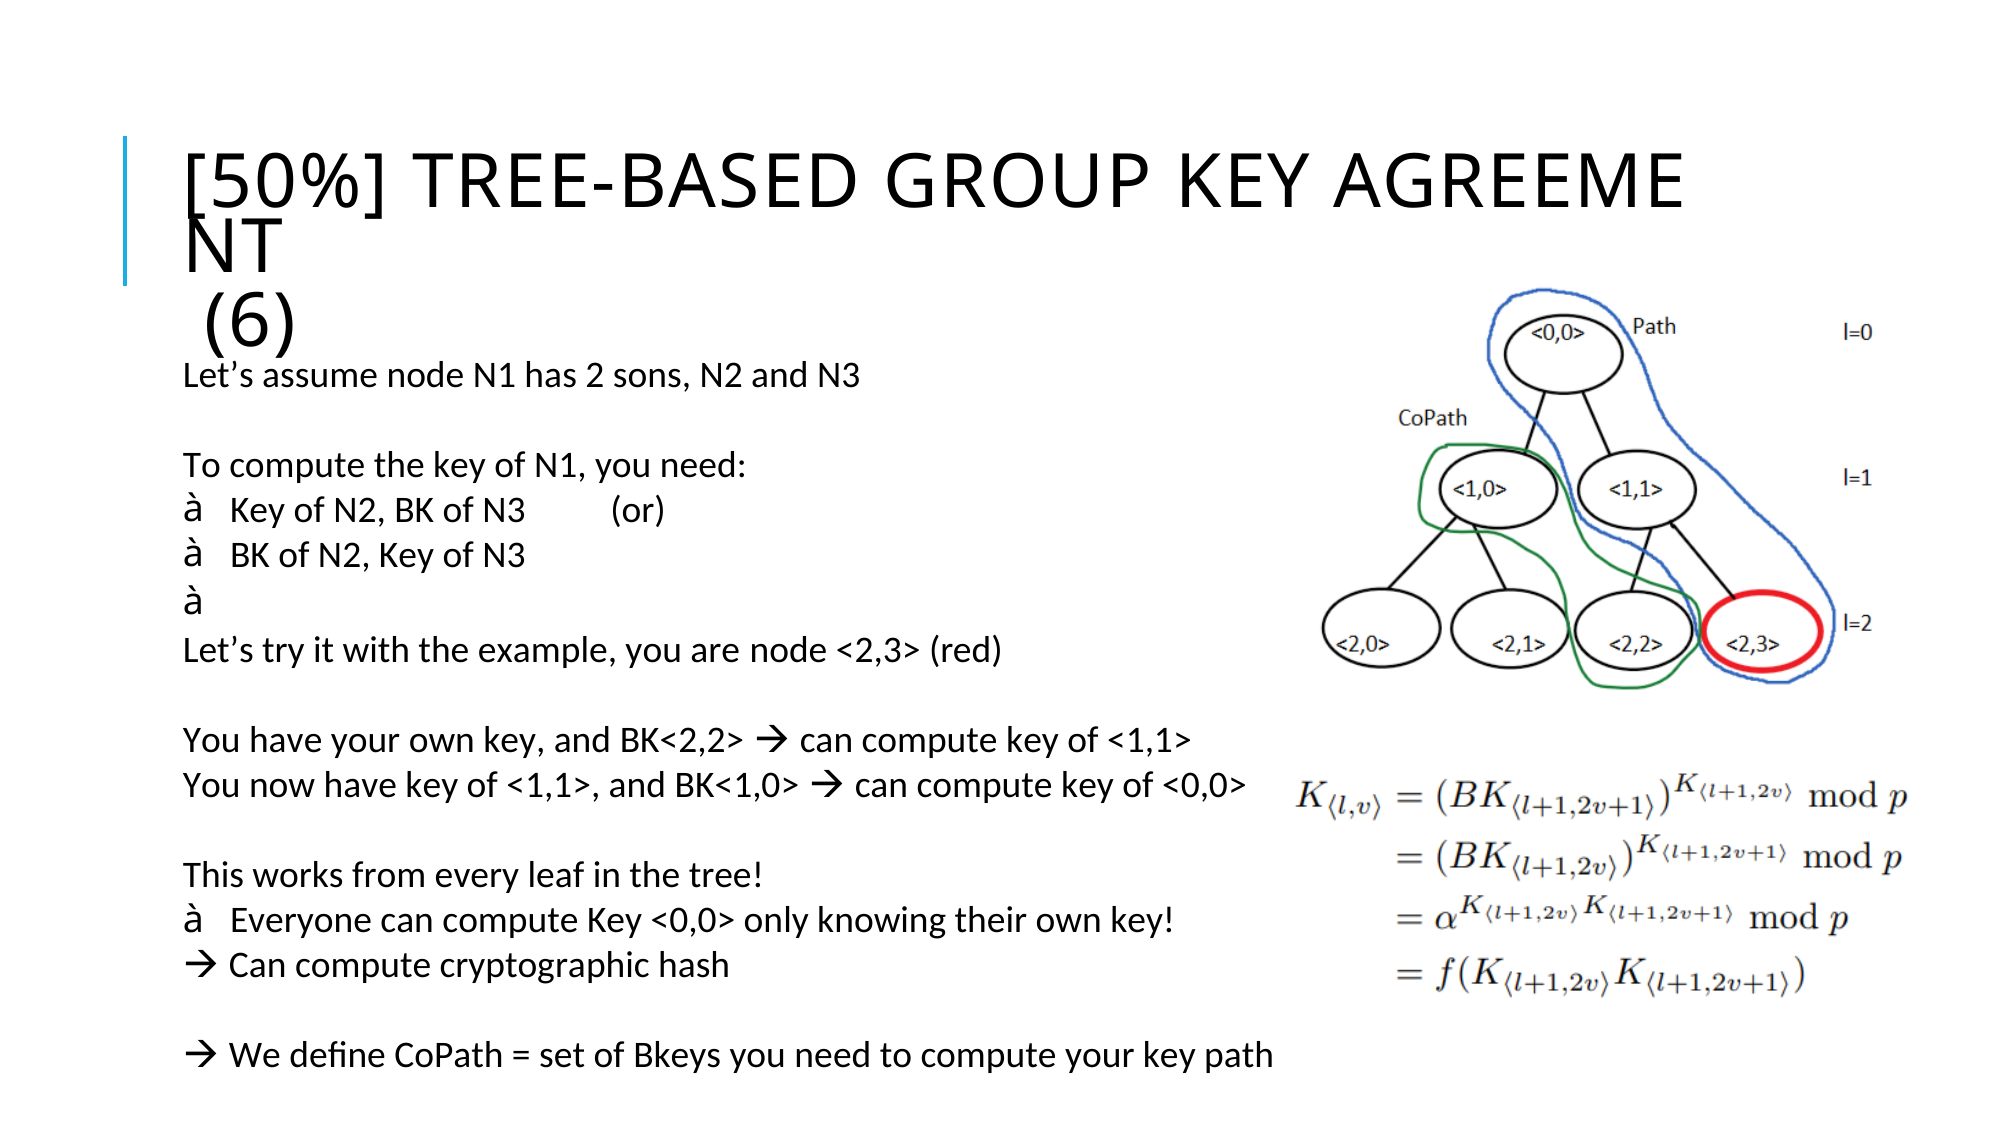

# [50%] Tree-based Group Key Agreement (6)
Let’s assume node N1 has 2 sons, N2 and N3
To compute the key of N1, you need:
Key of N2, BK of N3 (or)
BK of N2, Key of N3
Let’s try it with the example, you are node <2,3> (red)
You have your own key, and BK<2,2>  can compute key of <1,1>
You now have key of <1,1>, and BK<1,0>  can compute key of <0,0>
This works from every leaf in the tree!
Everyone can compute Key <0,0> only knowing their own key!
 Can compute cryptographic hash
 We define CoPath = set of Bkeys you need to compute your key path